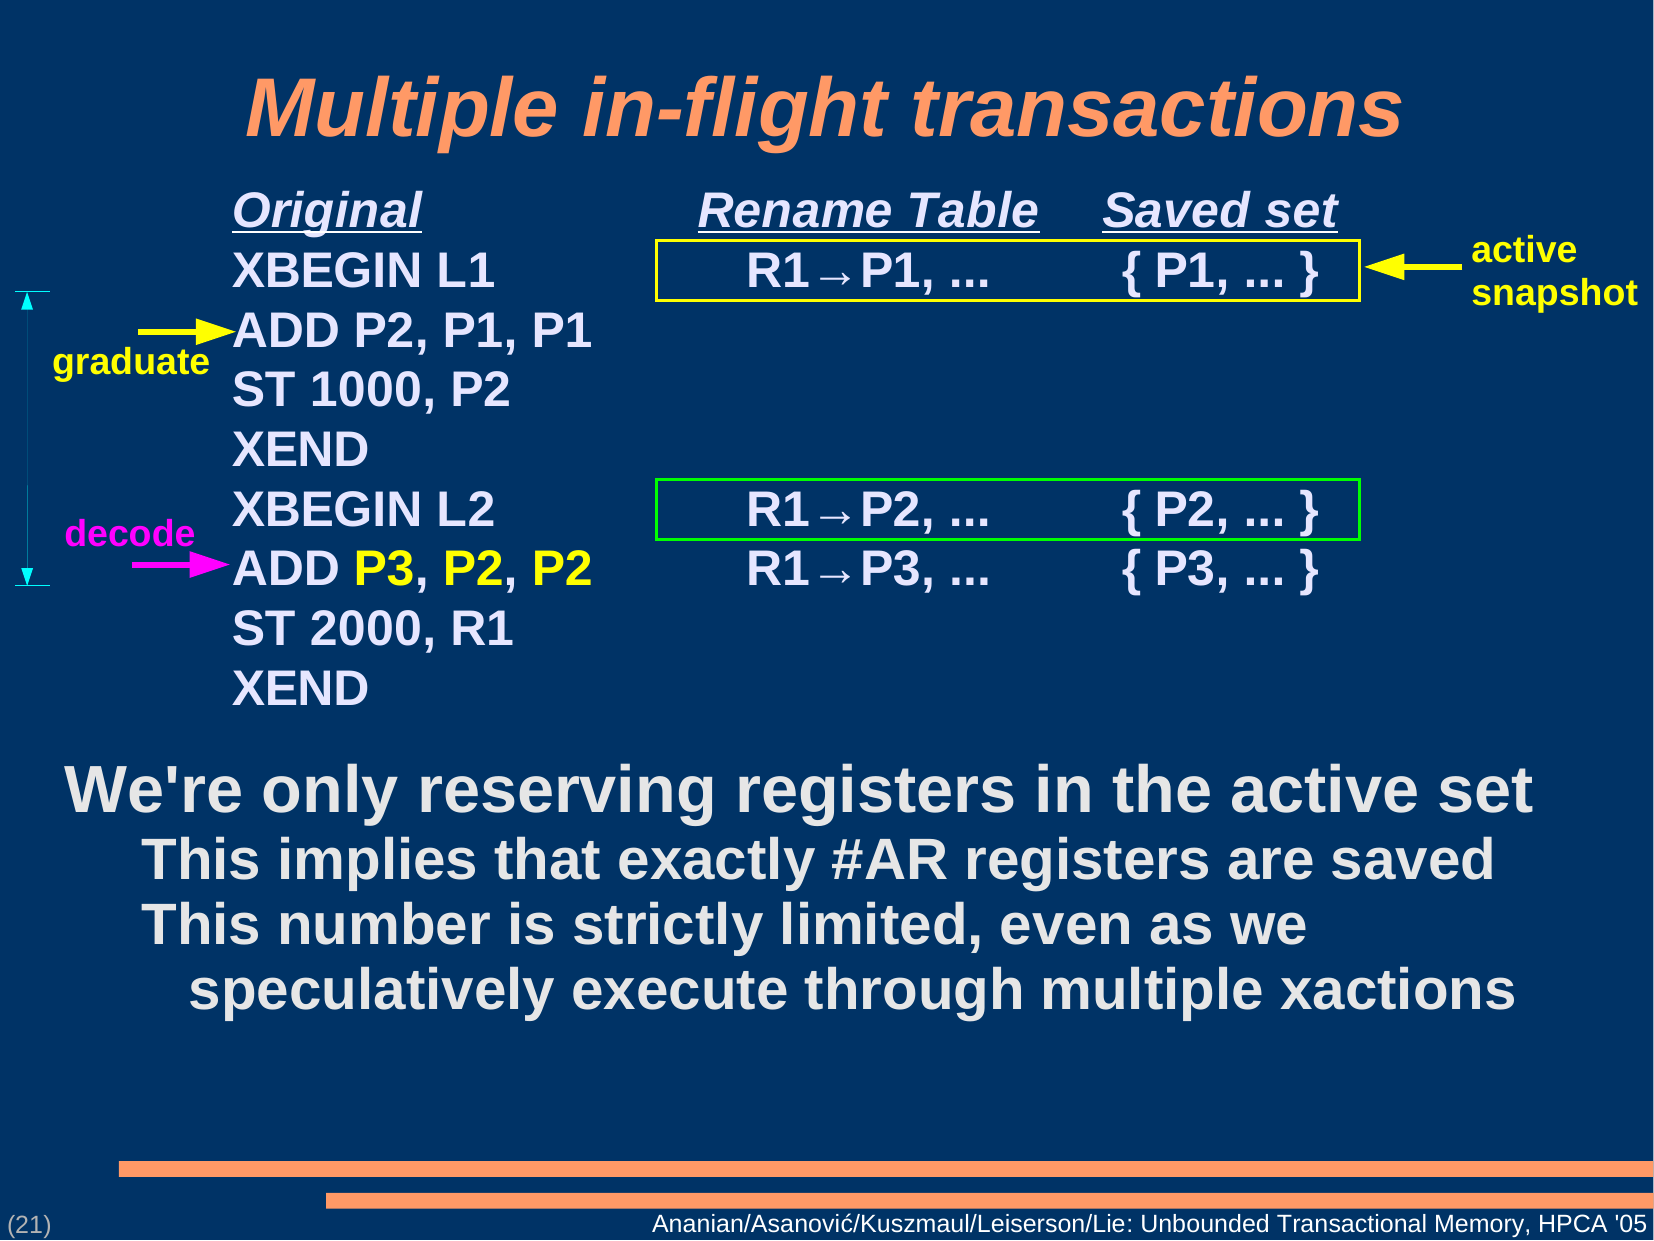

# Multiple in-flight transactions
active
snapshot
graduate
decode
We're only reserving registers in the active set
This implies that exactly #AR registers are saved
This number is strictly limited, even as we speculatively execute through multiple xactions